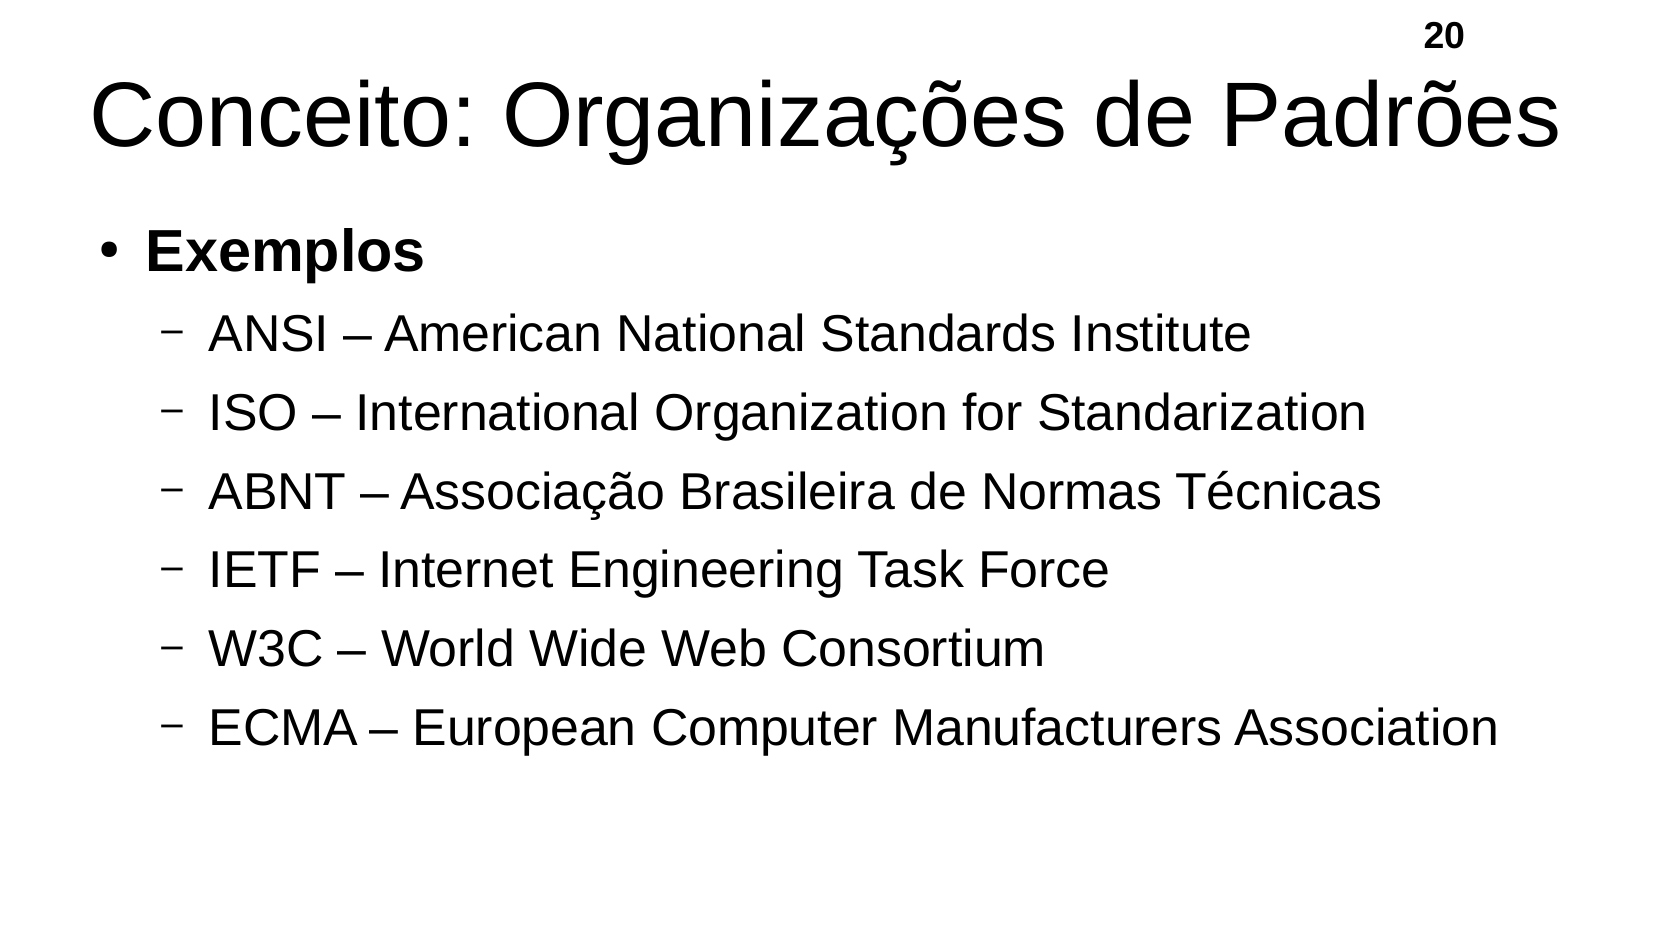

# Conceito: Organizações de Padrões
Exemplos
ANSI – American National Standards Institute
ISO – International Organization for Standarization
ABNT – Associação Brasileira de Normas Técnicas
IETF – Internet Engineering Task Force
W3C – World Wide Web Consortium
ECMA – European Computer Manufacturers Association